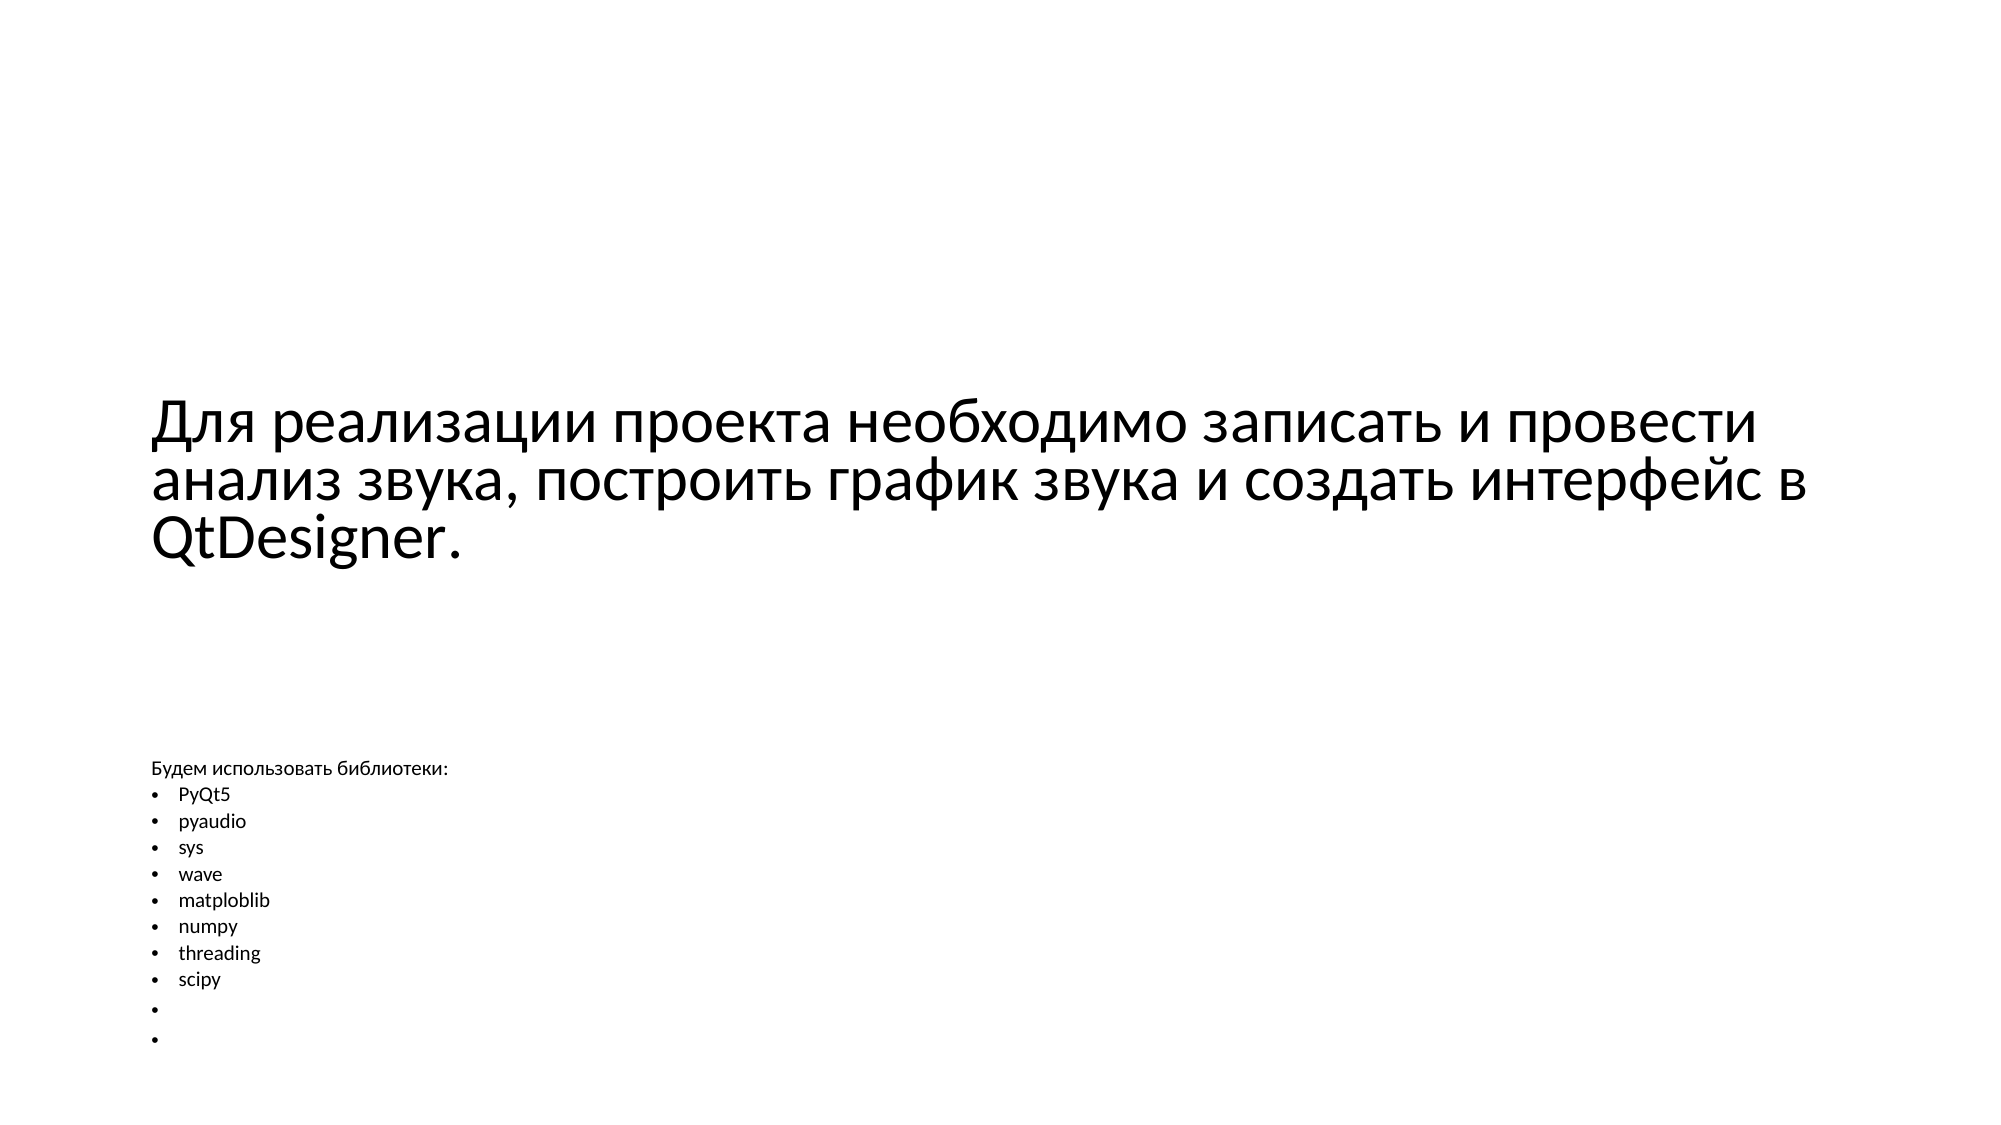

# Для реализации проекта необходимо записать и провести анализ звука, построить график звука и создать интерфейс в QtDesigner.
Будем использовать библиотеки:
PyQt5
pyaudio
sys
wave
matploblib
numpy
threading
scipy